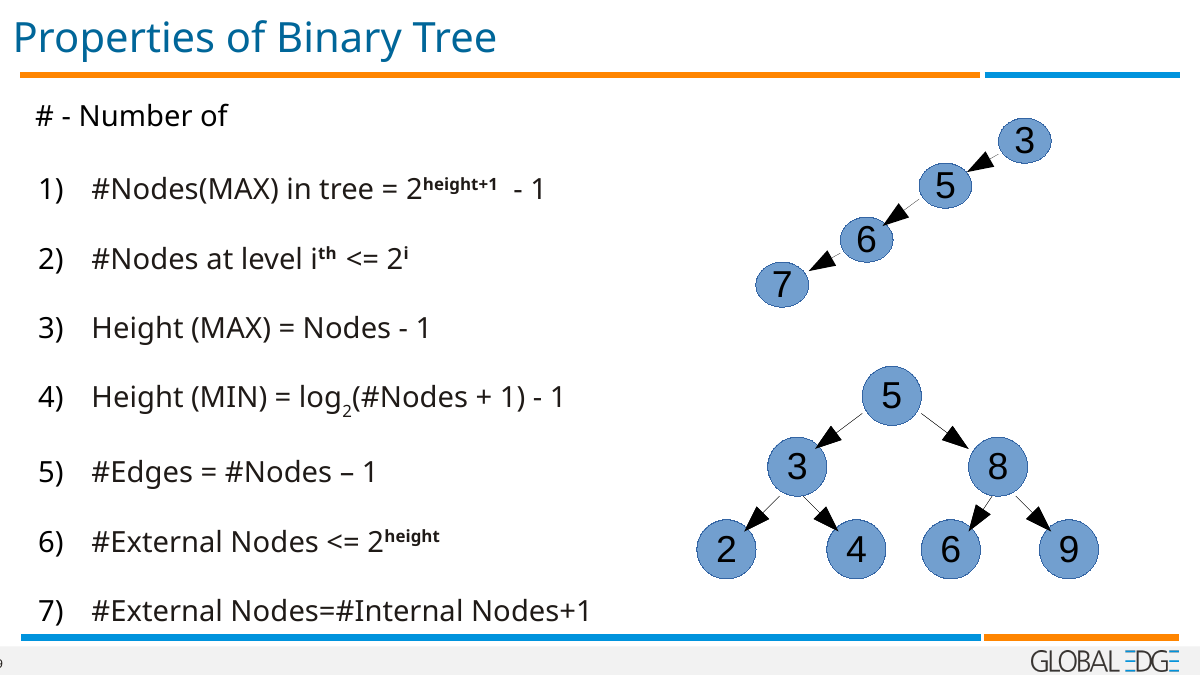

# Properties of Binary Tree
# - Number of
#Nodes(MAX) in tree = 2height+1 - 1
#Nodes at level ith <= 2i
Height (MAX) = Nodes - 1
Height (MIN) = log2(#Nodes + 1) - 1
#Edges = #Nodes – 1
#External Nodes <= 2height
#External Nodes=#Internal Nodes+1
3
5
6
7
5
5
3
8
3
8
2
4
6
9
2
4
6
9